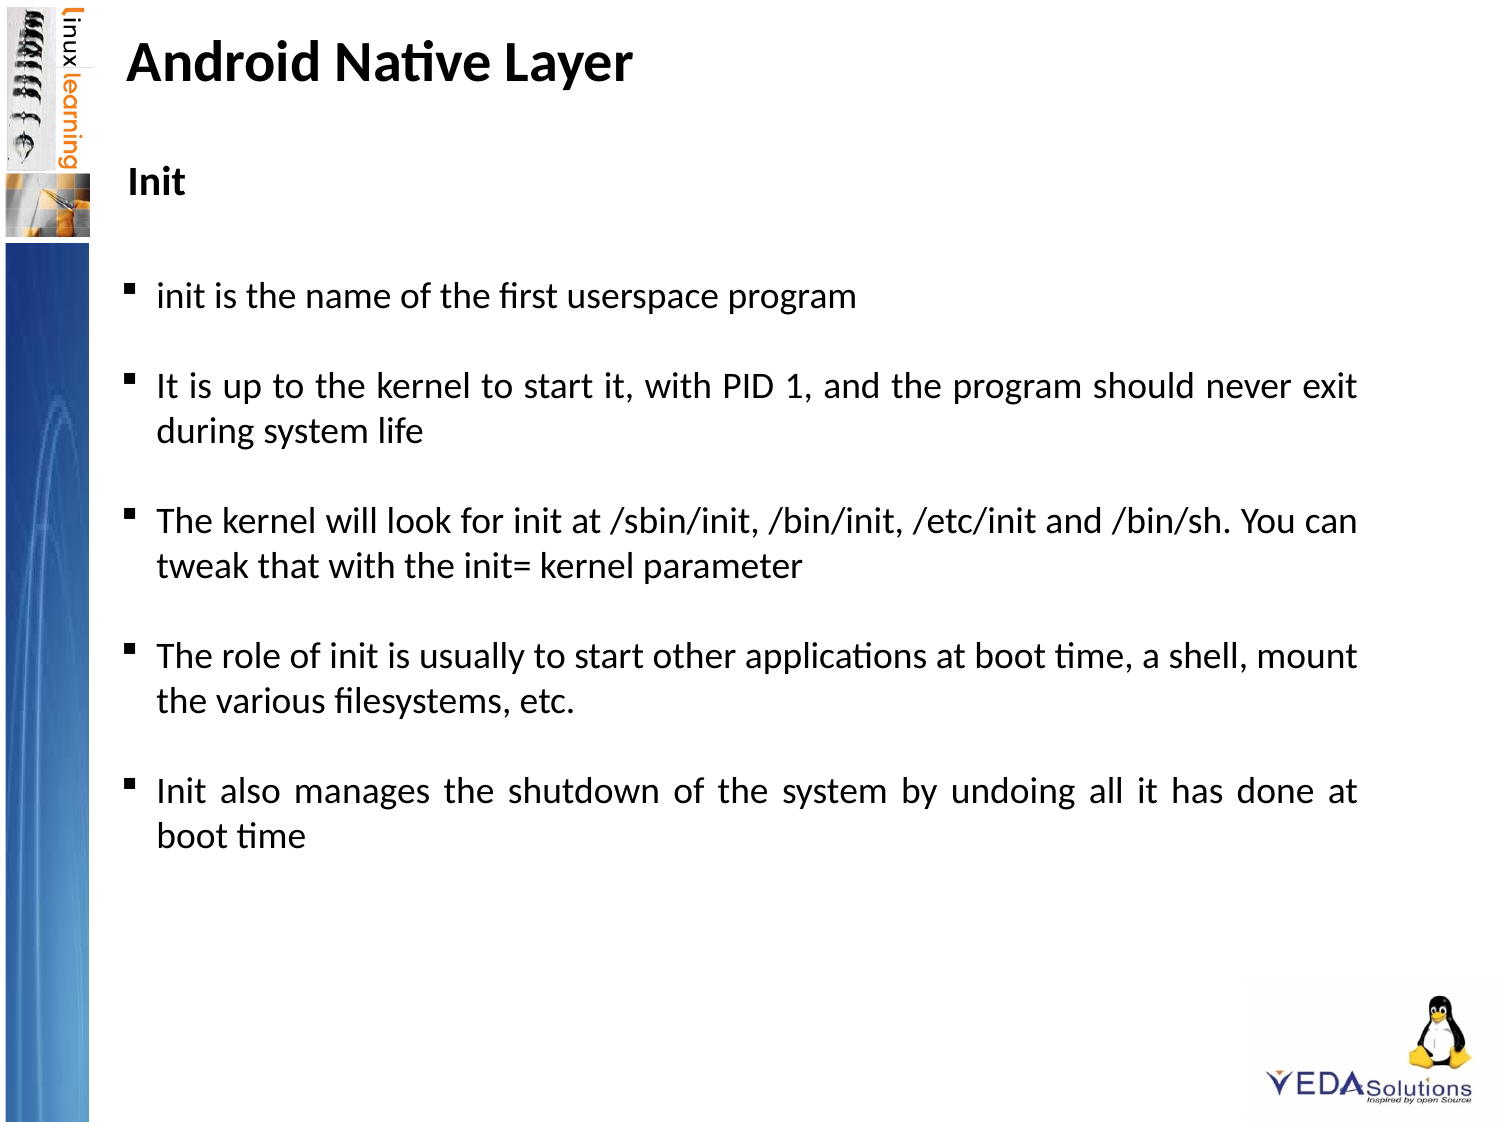

Android Native Layer
Init
init is the name of the first userspace program
It is up to the kernel to start it, with PID 1, and the program should never exit during system life
The kernel will look for init at /sbin/init, /bin/init, /etc/init and /bin/sh. You can tweak that with the init= kernel parameter
The role of init is usually to start other applications at boot time, a shell, mount the various filesystems, etc.
Init also manages the shutdown of the system by undoing all it has done at boot time